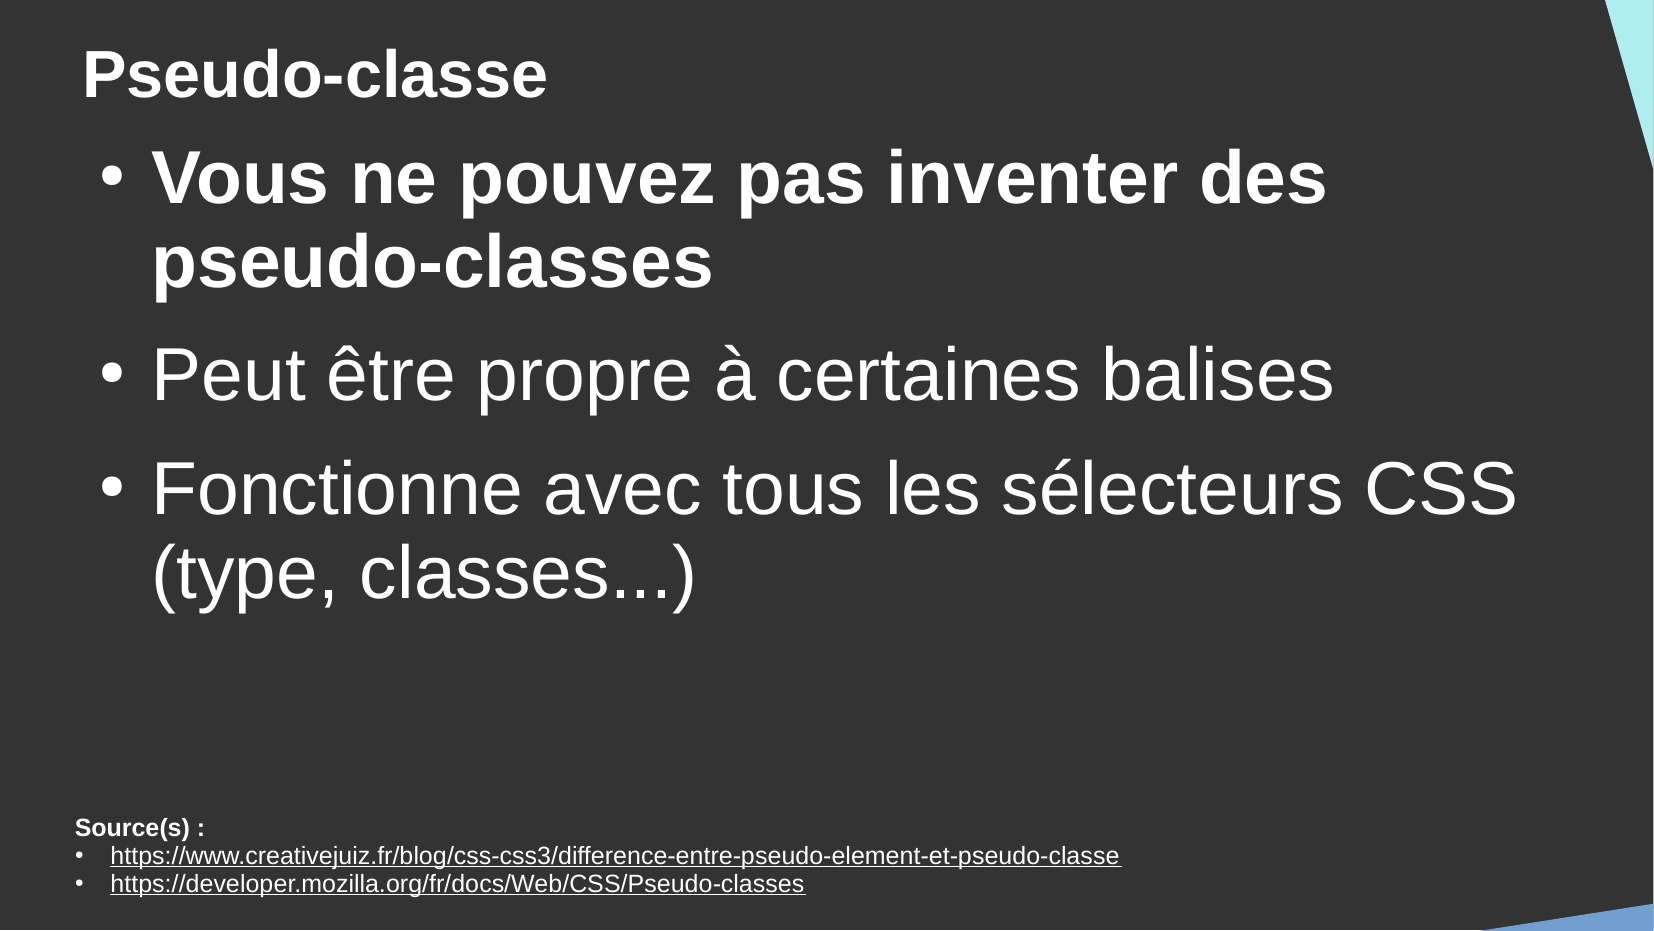

# Pseudo-classe
Vous ne pouvez pas inventer des pseudo-classes
Peut être propre à certaines balises
Fonctionne avec tous les sélecteurs CSS (type, classes...)
Source(s) :
https://www.creativejuiz.fr/blog/css-css3/difference-entre-pseudo-element-et-pseudo-classe
https://developer.mozilla.org/fr/docs/Web/CSS/Pseudo-classes